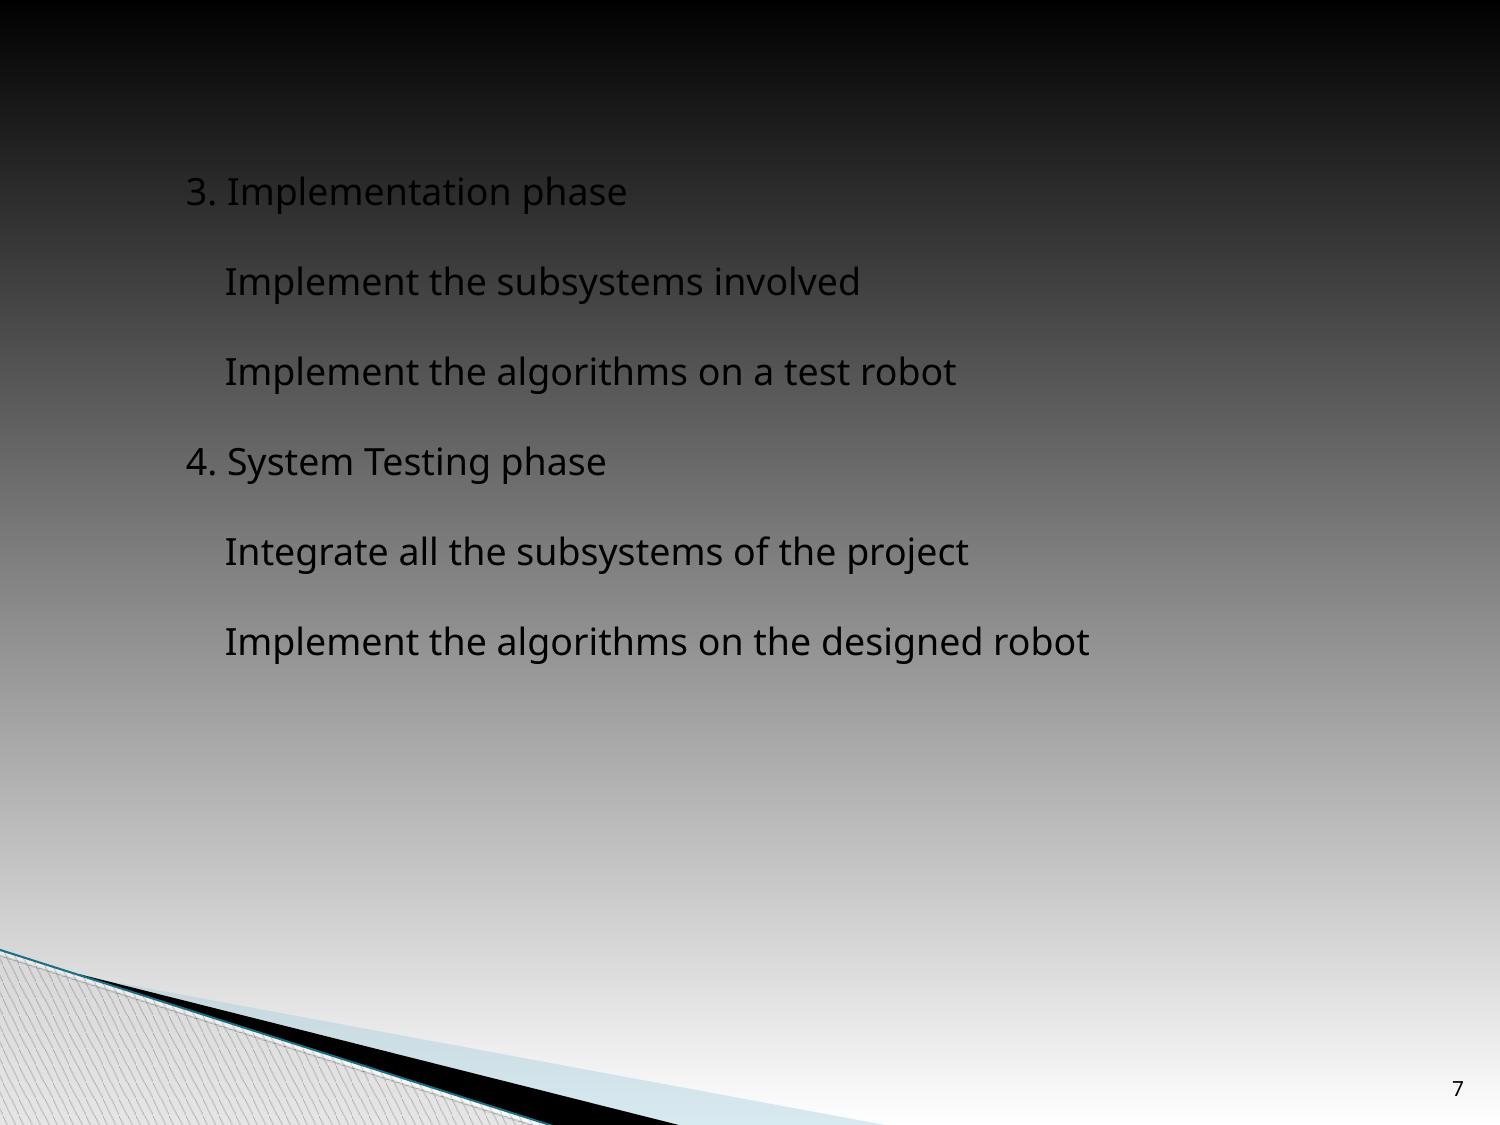

3. Implementation phase
 Implement the subsystems involved
 Implement the algorithms on a test robot
4. System Testing phase
 Integrate all the subsystems of the project
 Implement the algorithms on the designed robot